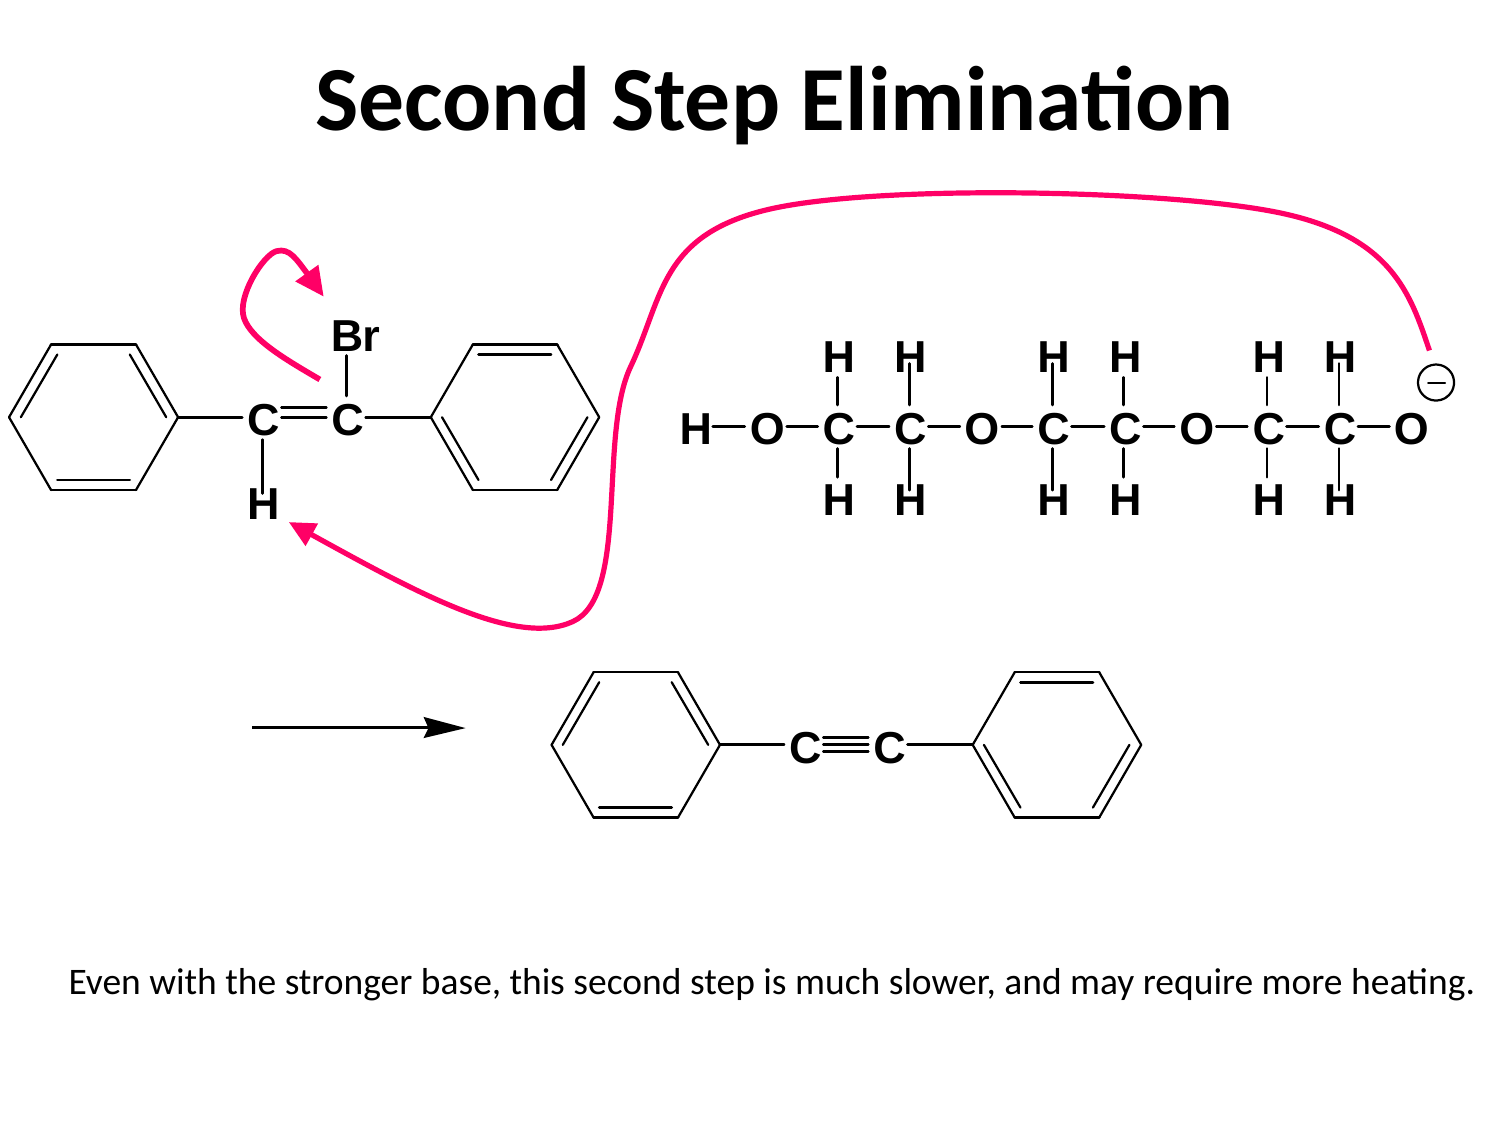

# Second Step Elimination
Even with the stronger base, this second step is much slower, and may require more heating.